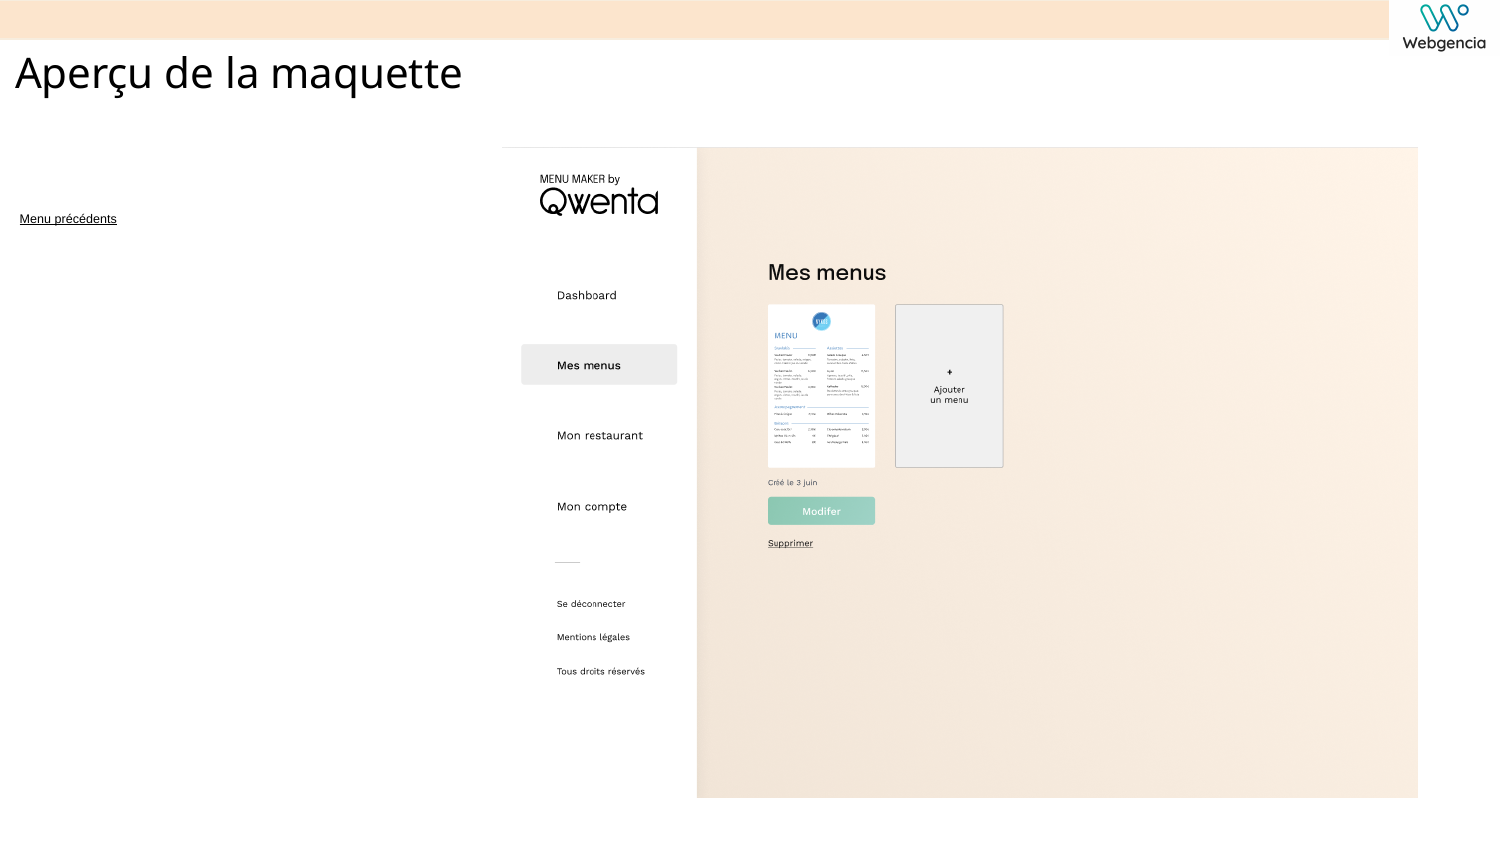

# Aperçu de la maquette
Menu précédents